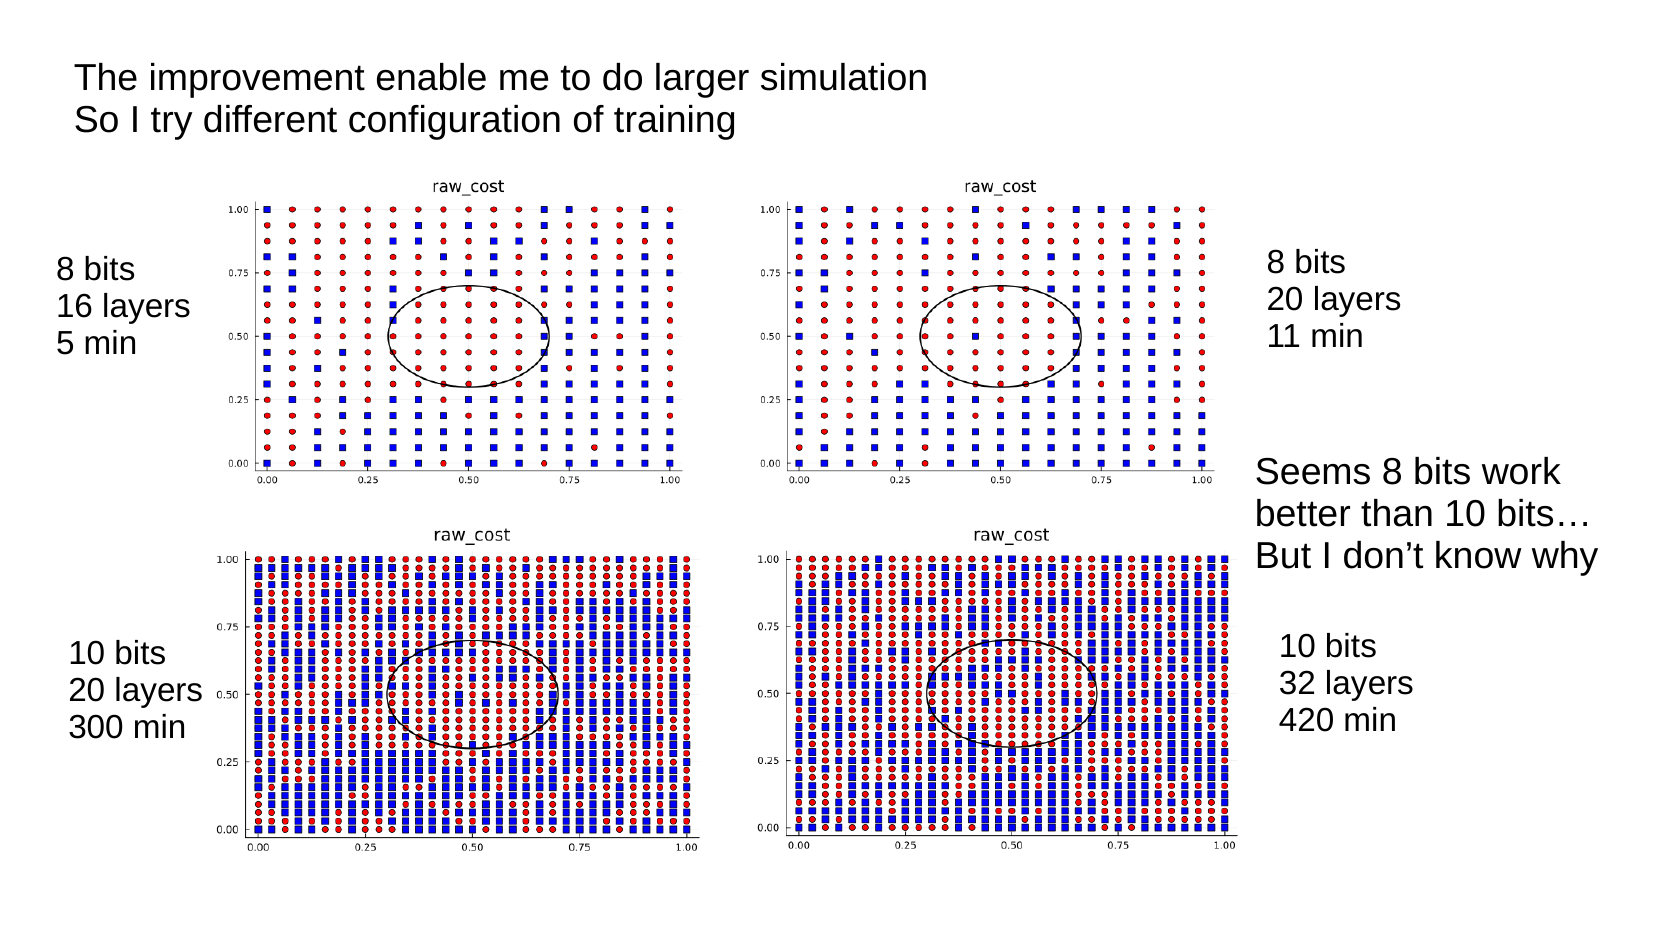

The improvement enable me to do larger simulation
So I try different configuration of training
8 bits
20 layers
11 min
8 bits
16 layers
5 min
Seems 8 bits work better than 10 bits…
But I don’t know why
10 bits
32 layers
420 min
10 bits
20 layers
300 min